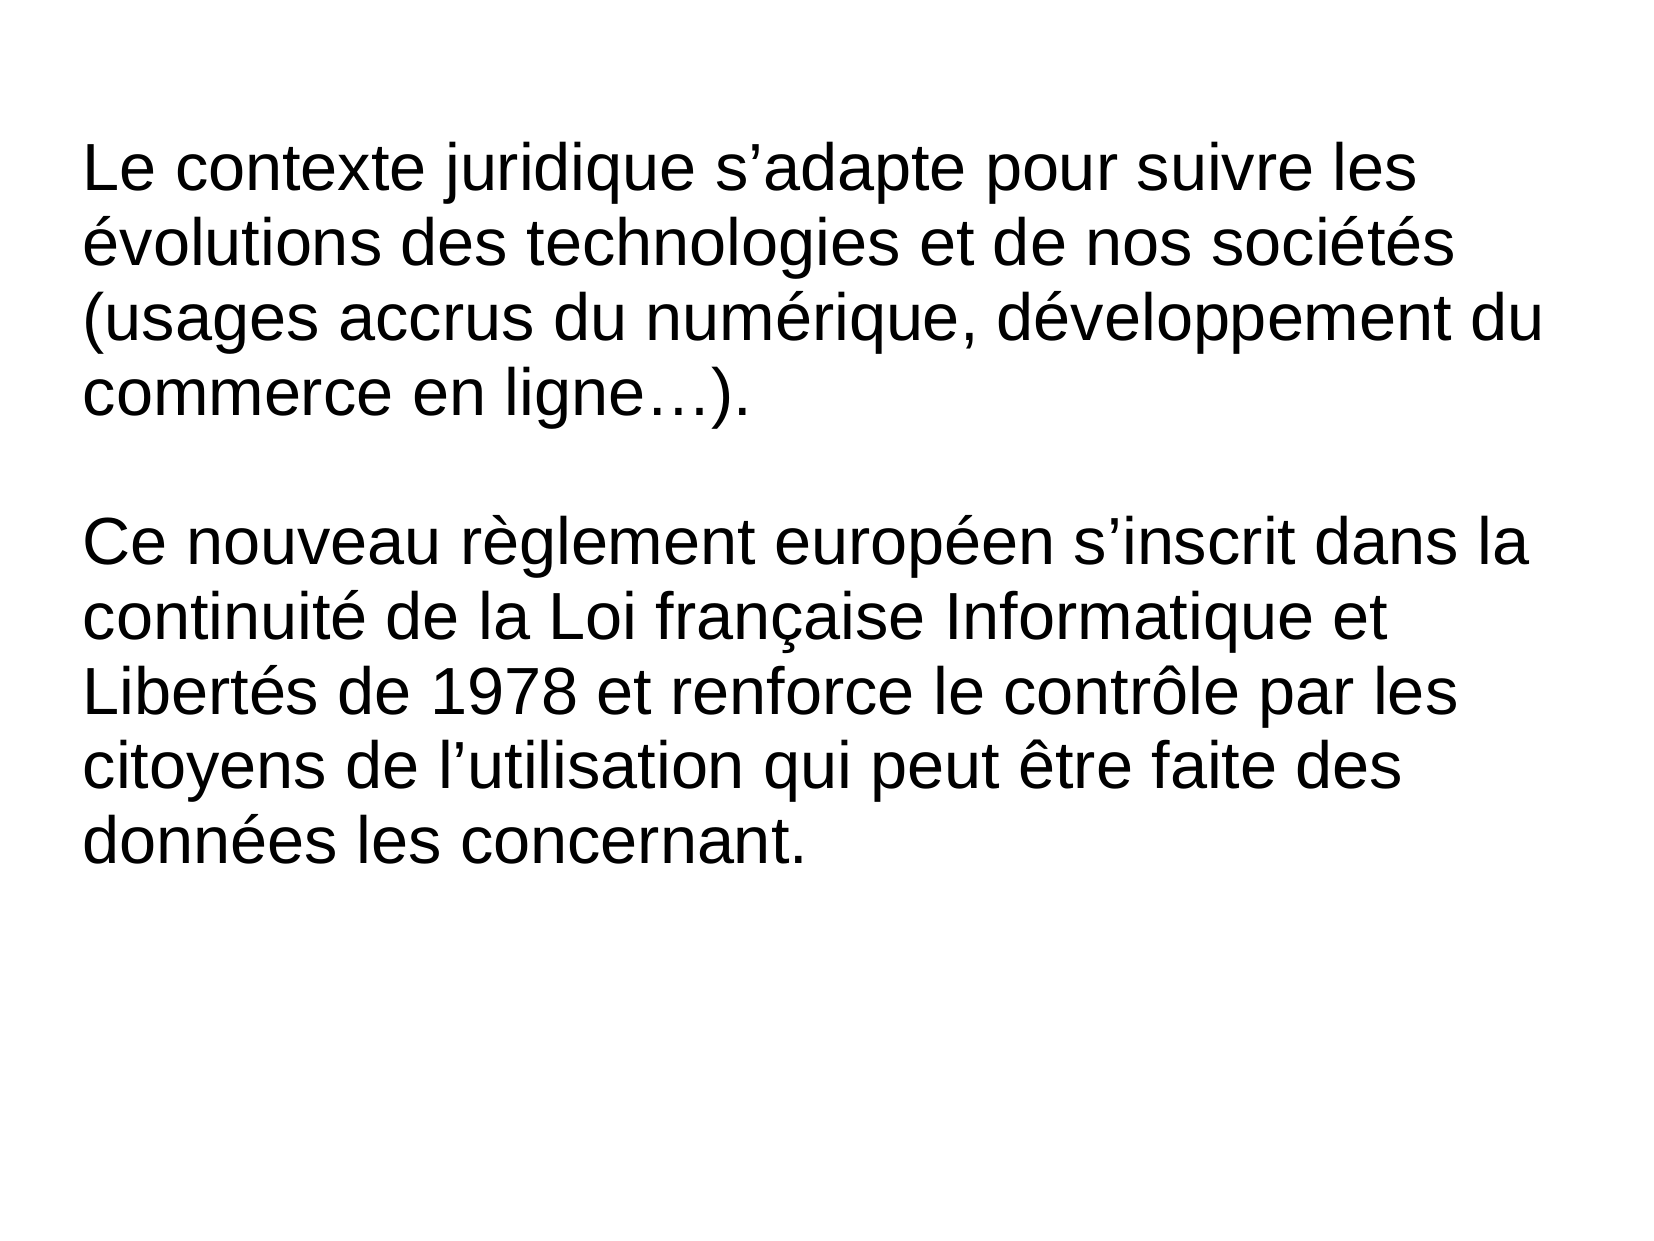

# Le contexte juridique s’adapte pour suivre les évolutions des technologies et de nos sociétés (usages accrus du numérique, développement du commerce en ligne…).
Ce nouveau règlement européen s’inscrit dans la continuité de la Loi française Informatique et Libertés de 1978 et renforce le contrôle par les citoyens de l’utilisation qui peut être faite des données les concernant.